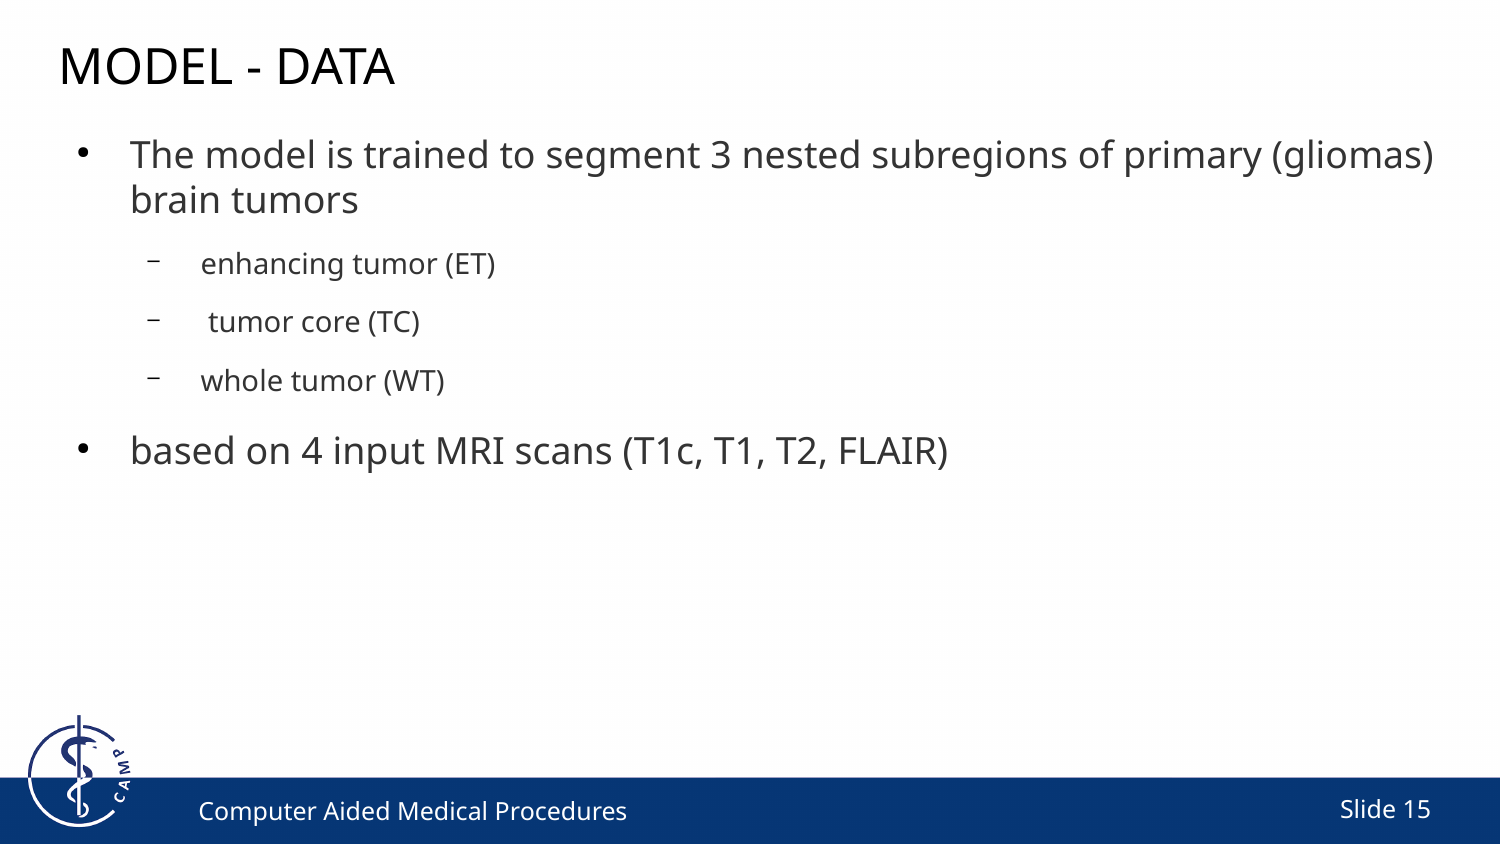

# MODEL - DATA
The model is trained to segment 3 nested subregions of primary (gliomas) brain tumors
enhancing tumor (ET)
 tumor core (TC)
whole tumor (WT)
based on 4 input MRI scans (T1c, T1, T2, FLAIR)
Computer Aided Medical Procedures
Slide